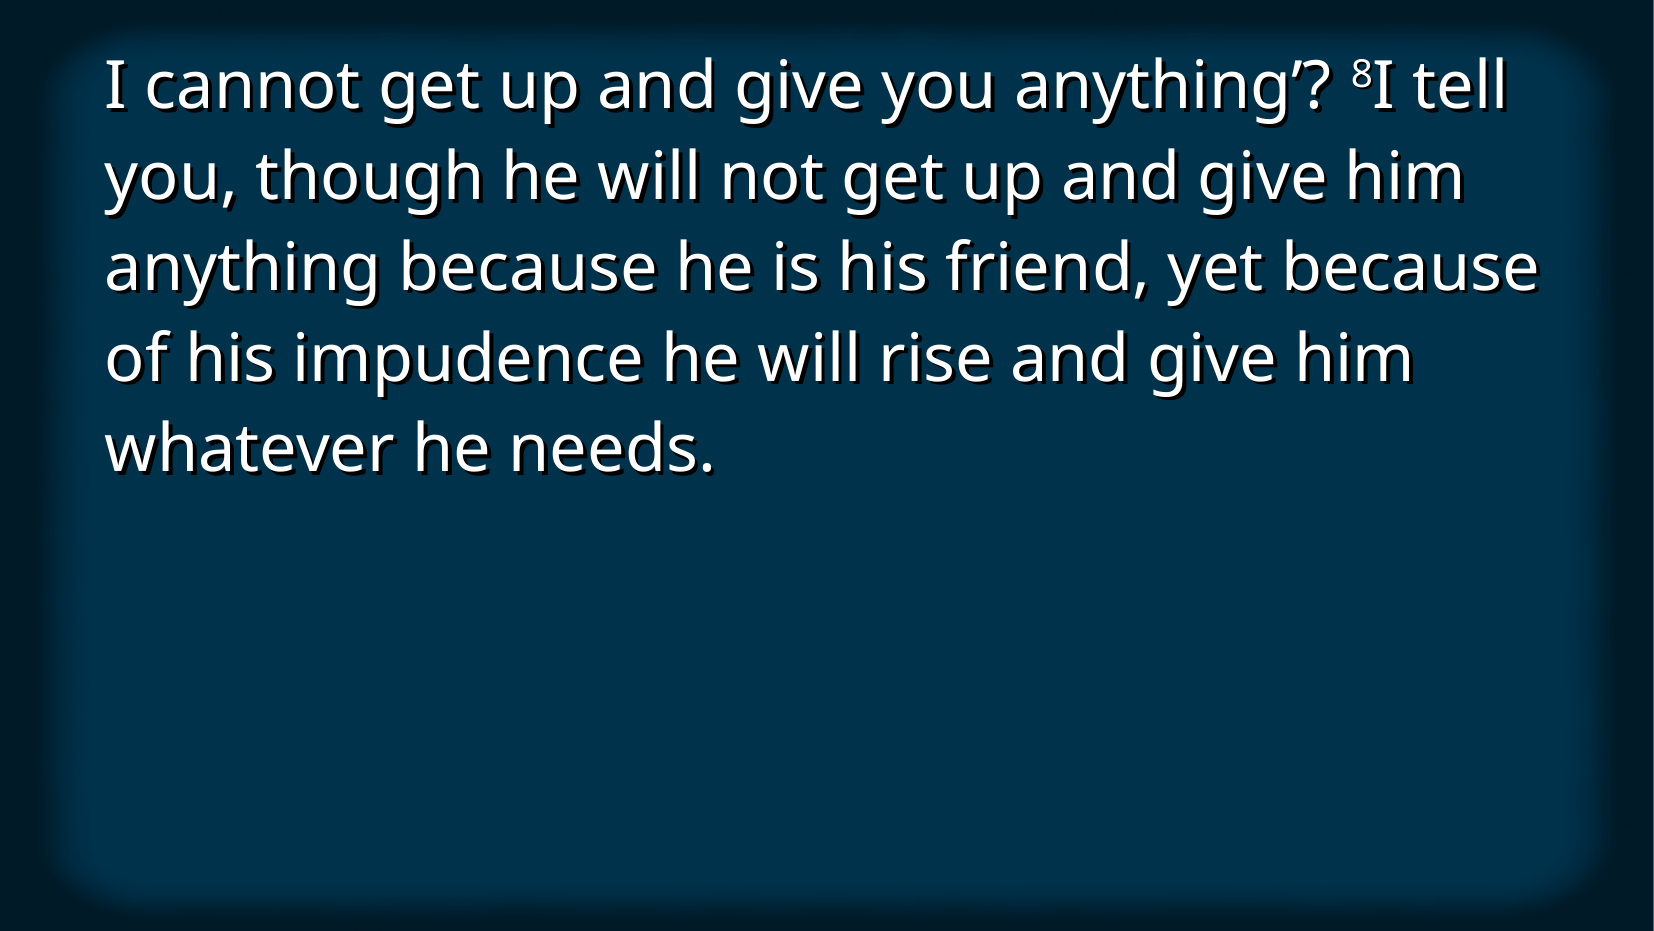

I cannot get up and give you anything’? 8I tell you, though he will not get up and give him anything because he is his friend, yet because of his impudence he will rise and give him whatever he needs.